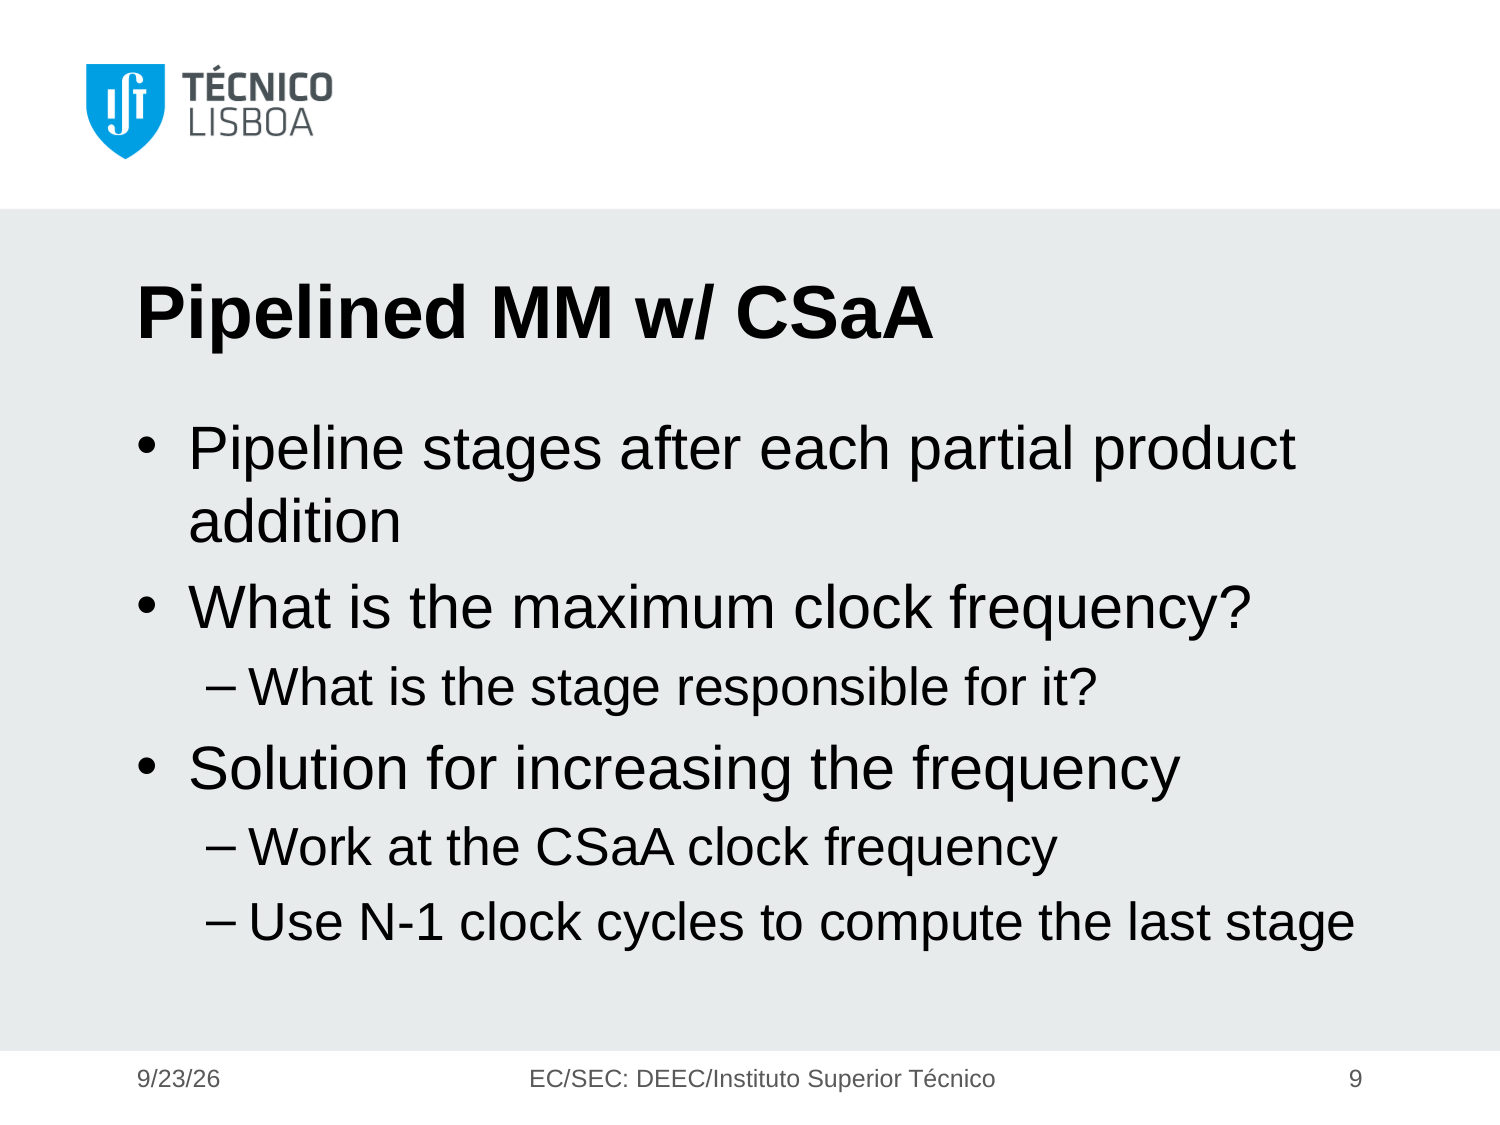

# Pipelined MM w/ CSaA
Pipeline stages after each partial product addition
What is the maximum clock frequency?
What is the stage responsible for it?
Solution for increasing the frequency
Work at the CSaA clock frequency
Use N-1 clock cycles to compute the last stage
EC/SEC: DEEC/Instituto Superior Técnico
9